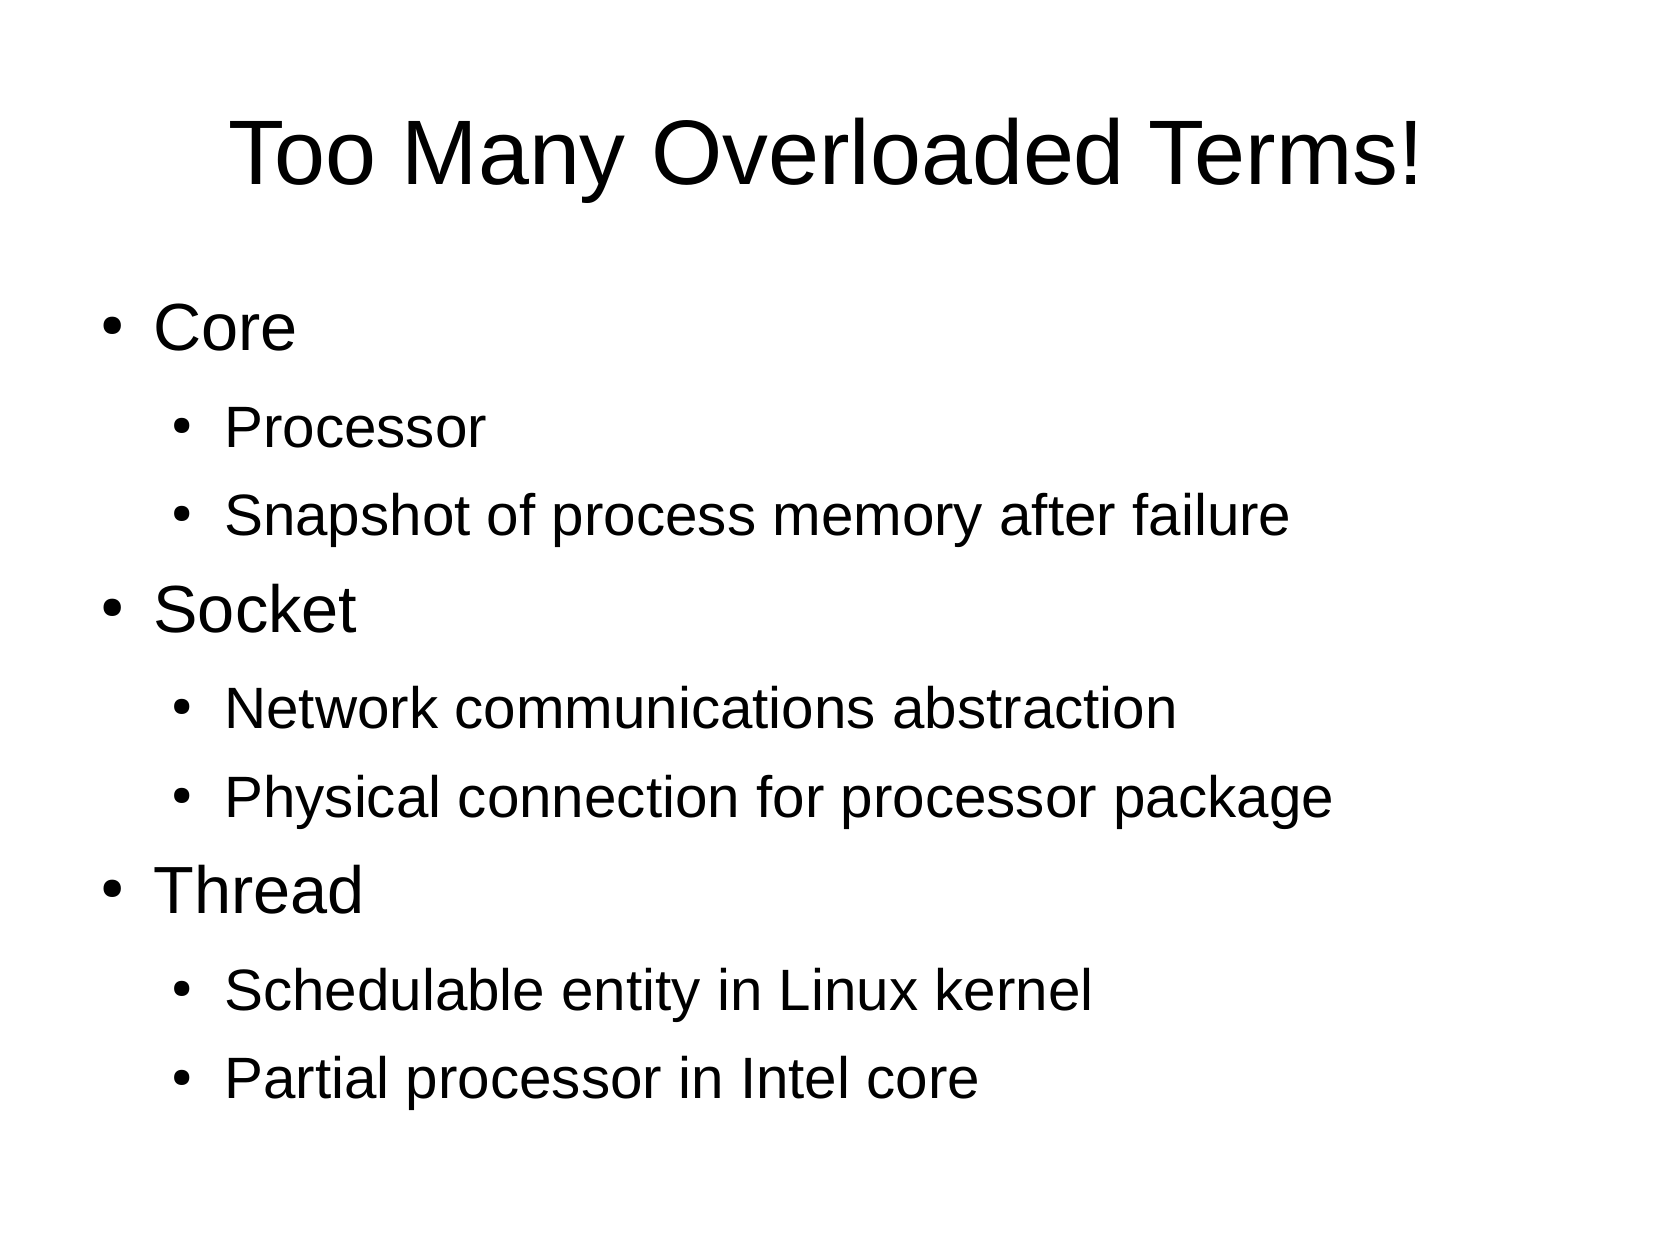

# Too Many Overloaded Terms!
Core
Processor
Snapshot of process memory after failure
Socket
Network communications abstraction
Physical connection for processor package
Thread
Schedulable entity in Linux kernel
Partial processor in Intel core